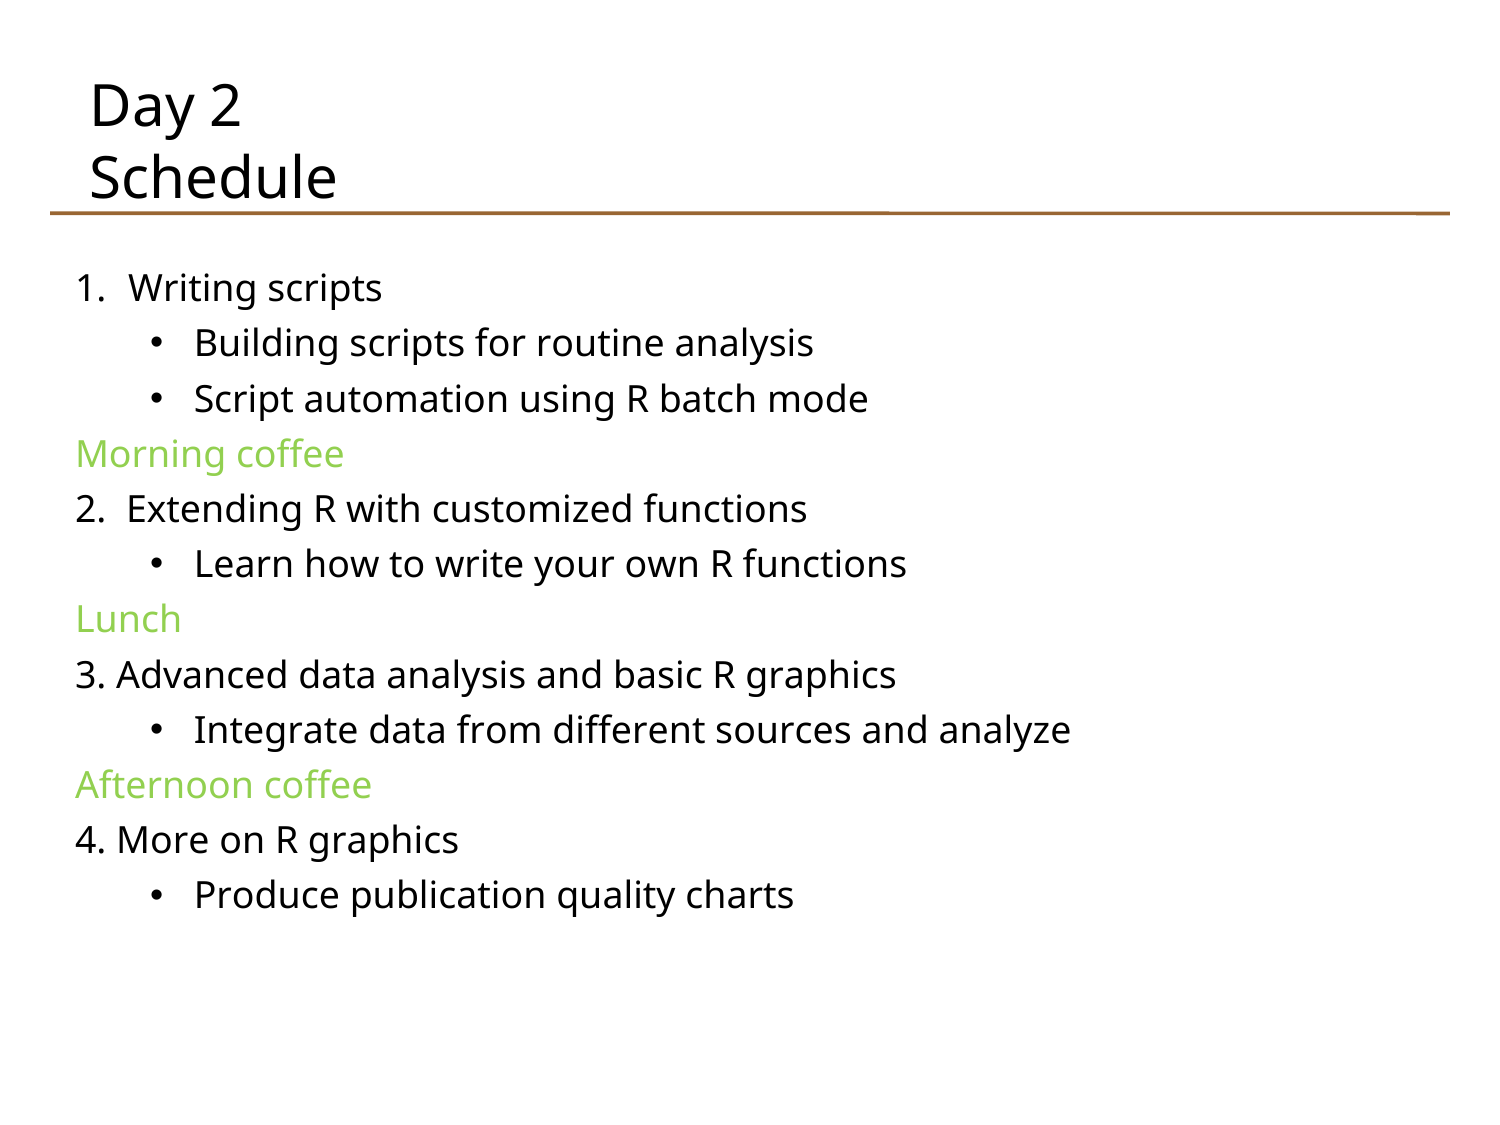

Day 2
Schedule
Writing scripts
Building scripts for routine analysis
Script automation using R batch mode
Morning coffee
2. Extending R with customized functions
Learn how to write your own R functions
Lunch
3. Advanced data analysis and basic R graphics
Integrate data from different sources and analyze
Afternoon coffee
4. More on R graphics
Produce publication quality charts